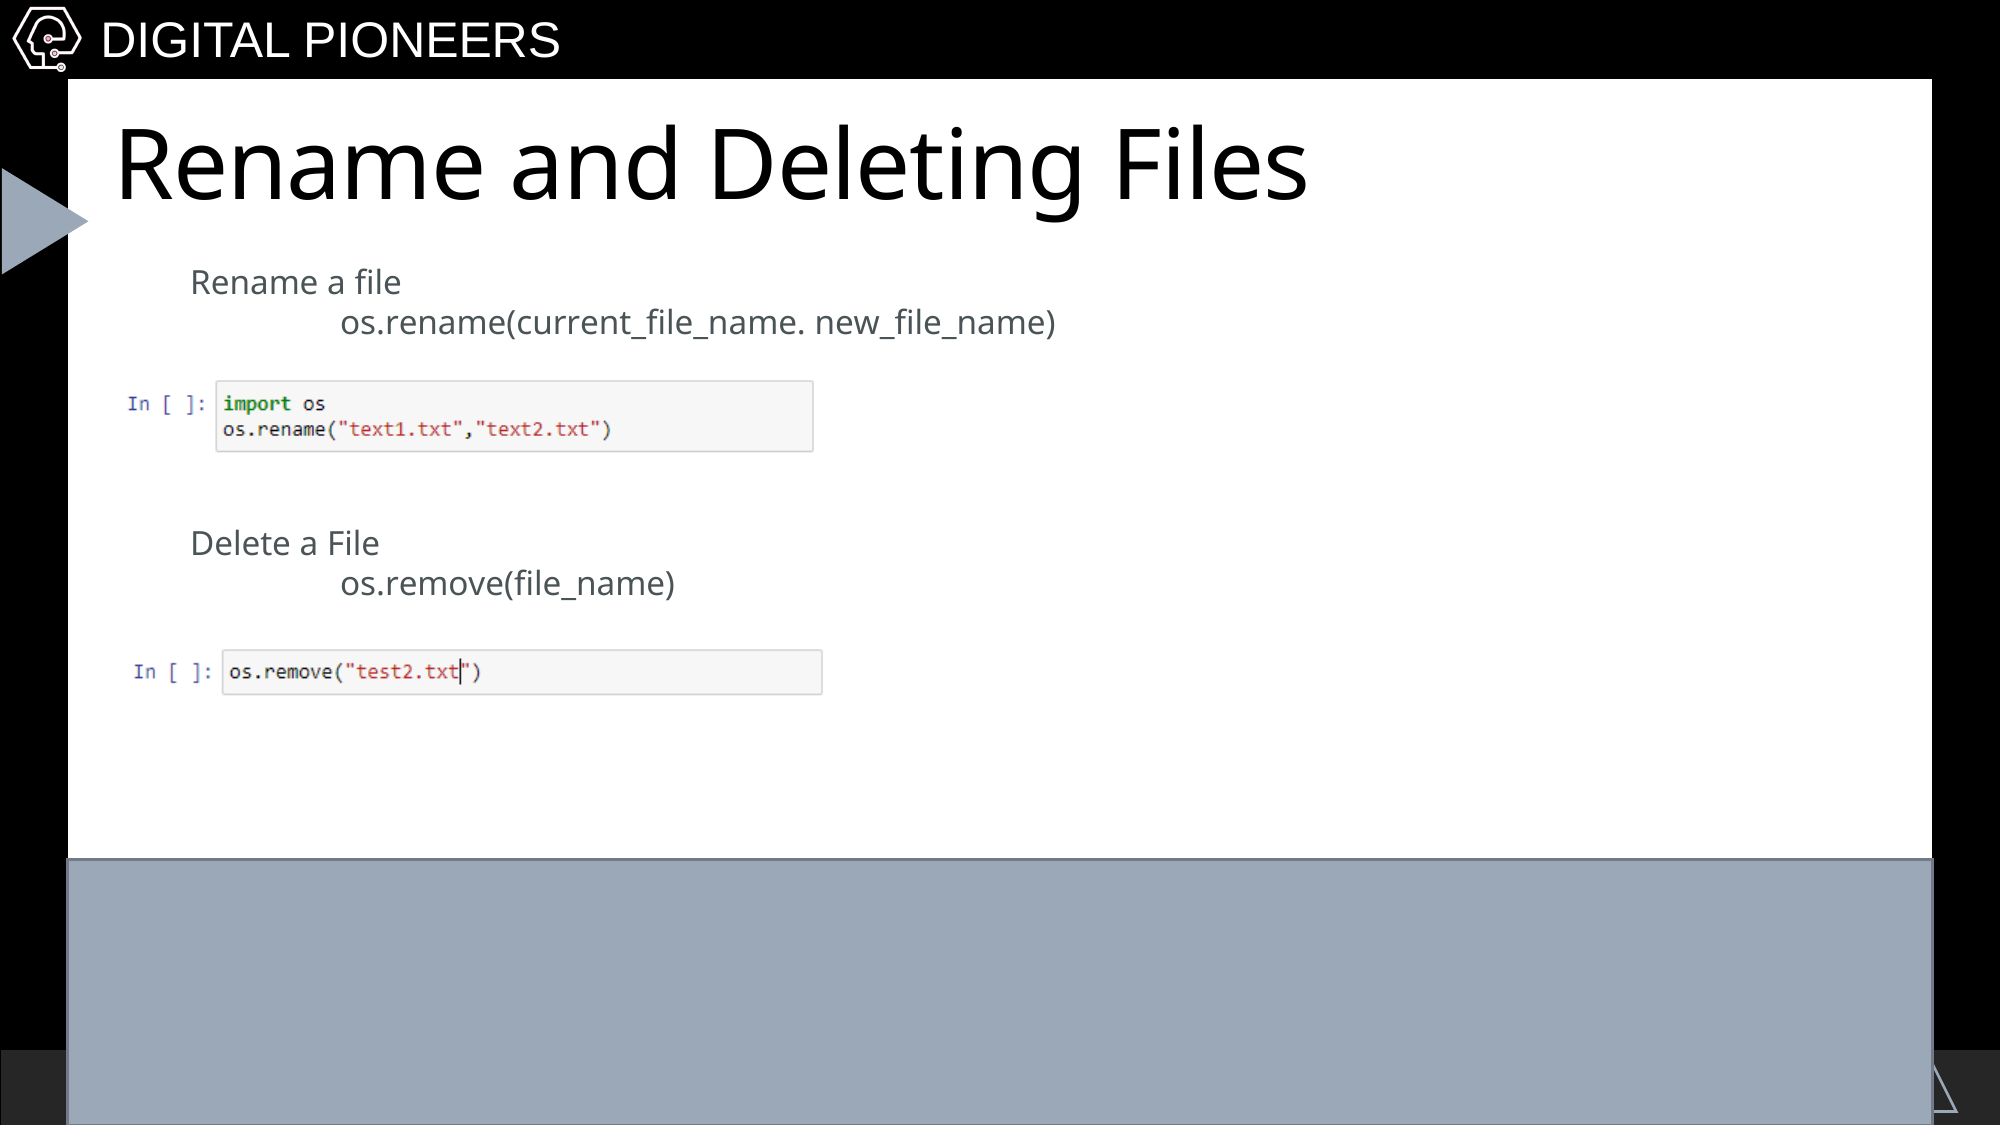

DIGITAL PIONEERS
# Rename and Deleting Files
Rename a file
os.rename(current_file_name. new_file_name)
Delete a File
os.remove(file_name)